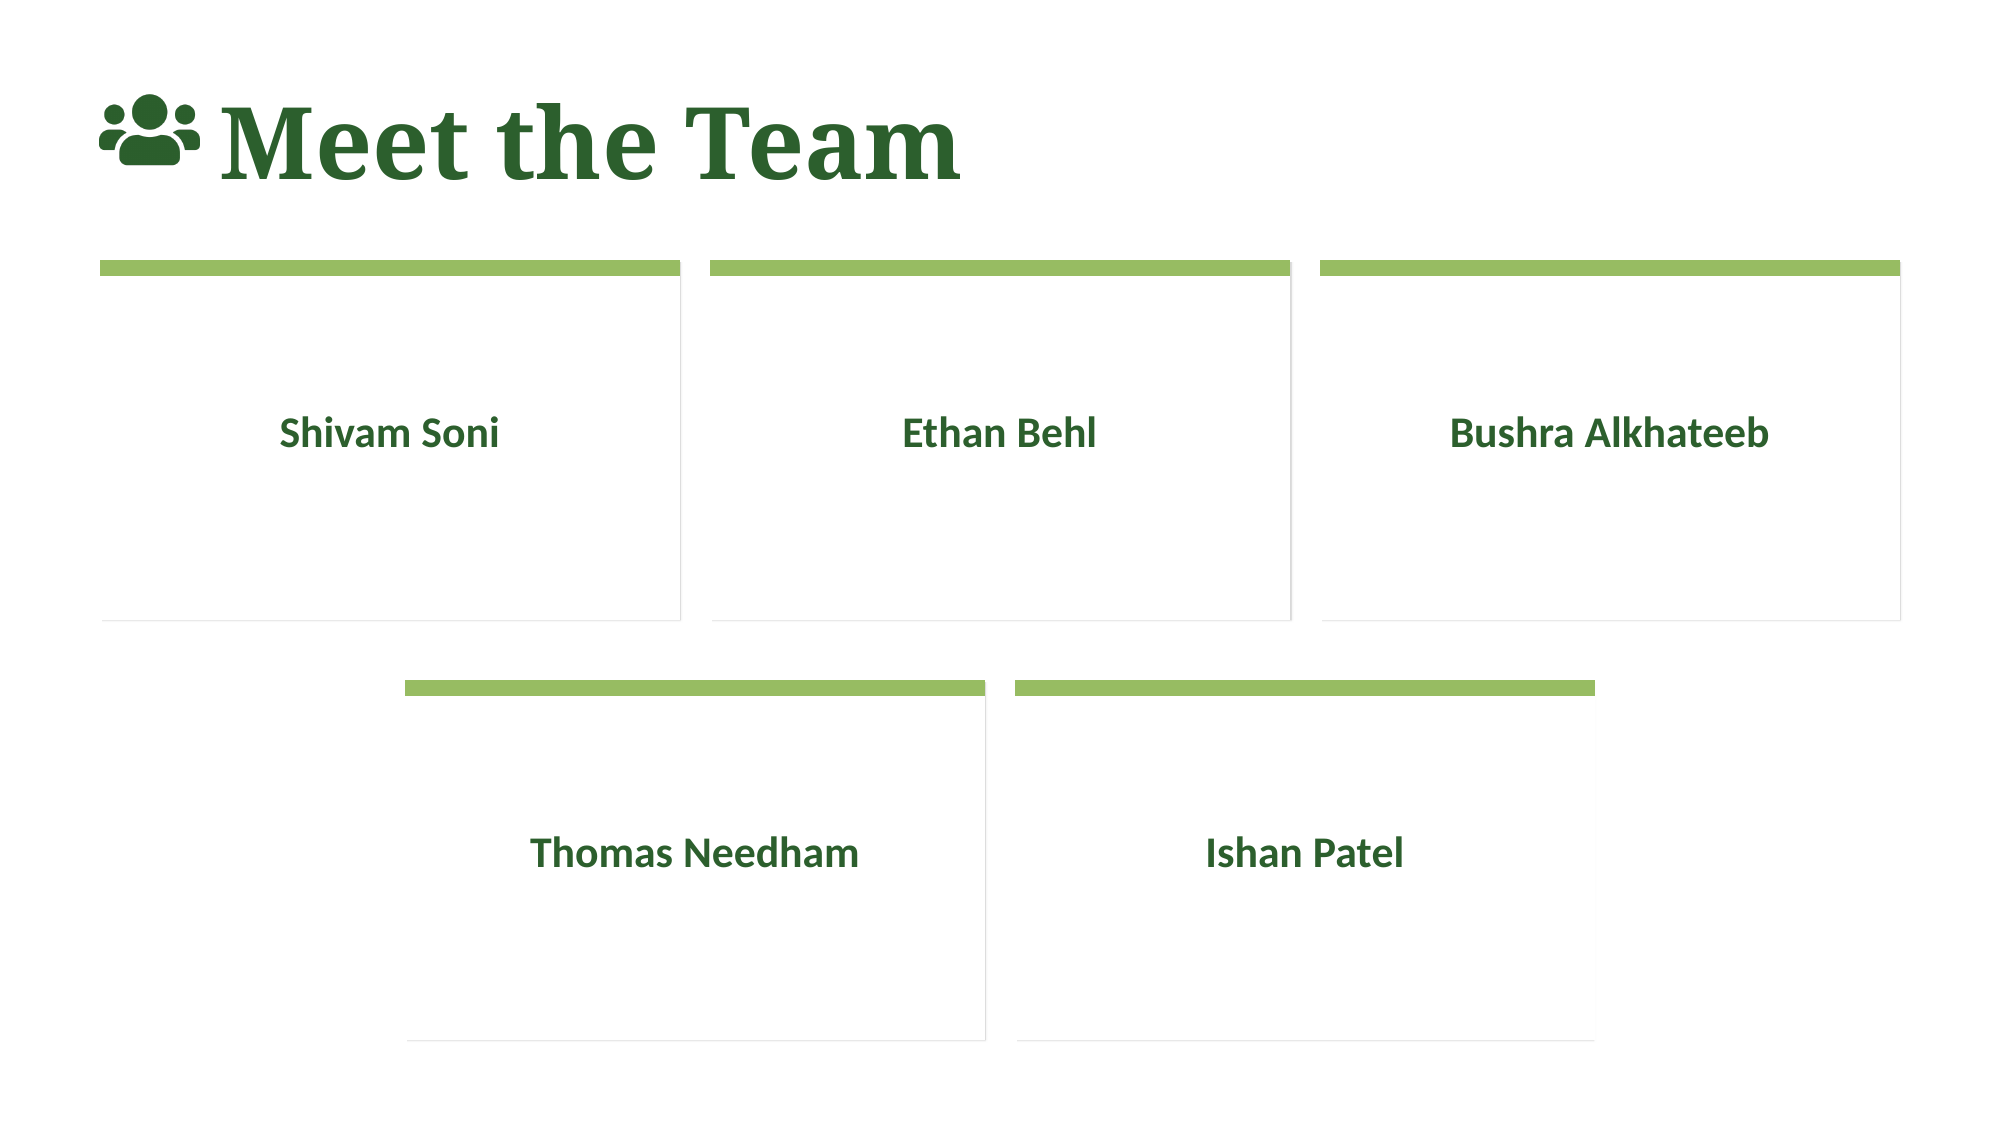

Meet the Team
Shivam Soni
Ethan Behl
Bushra Alkhateeb
Thomas Needham
Ishan Patel